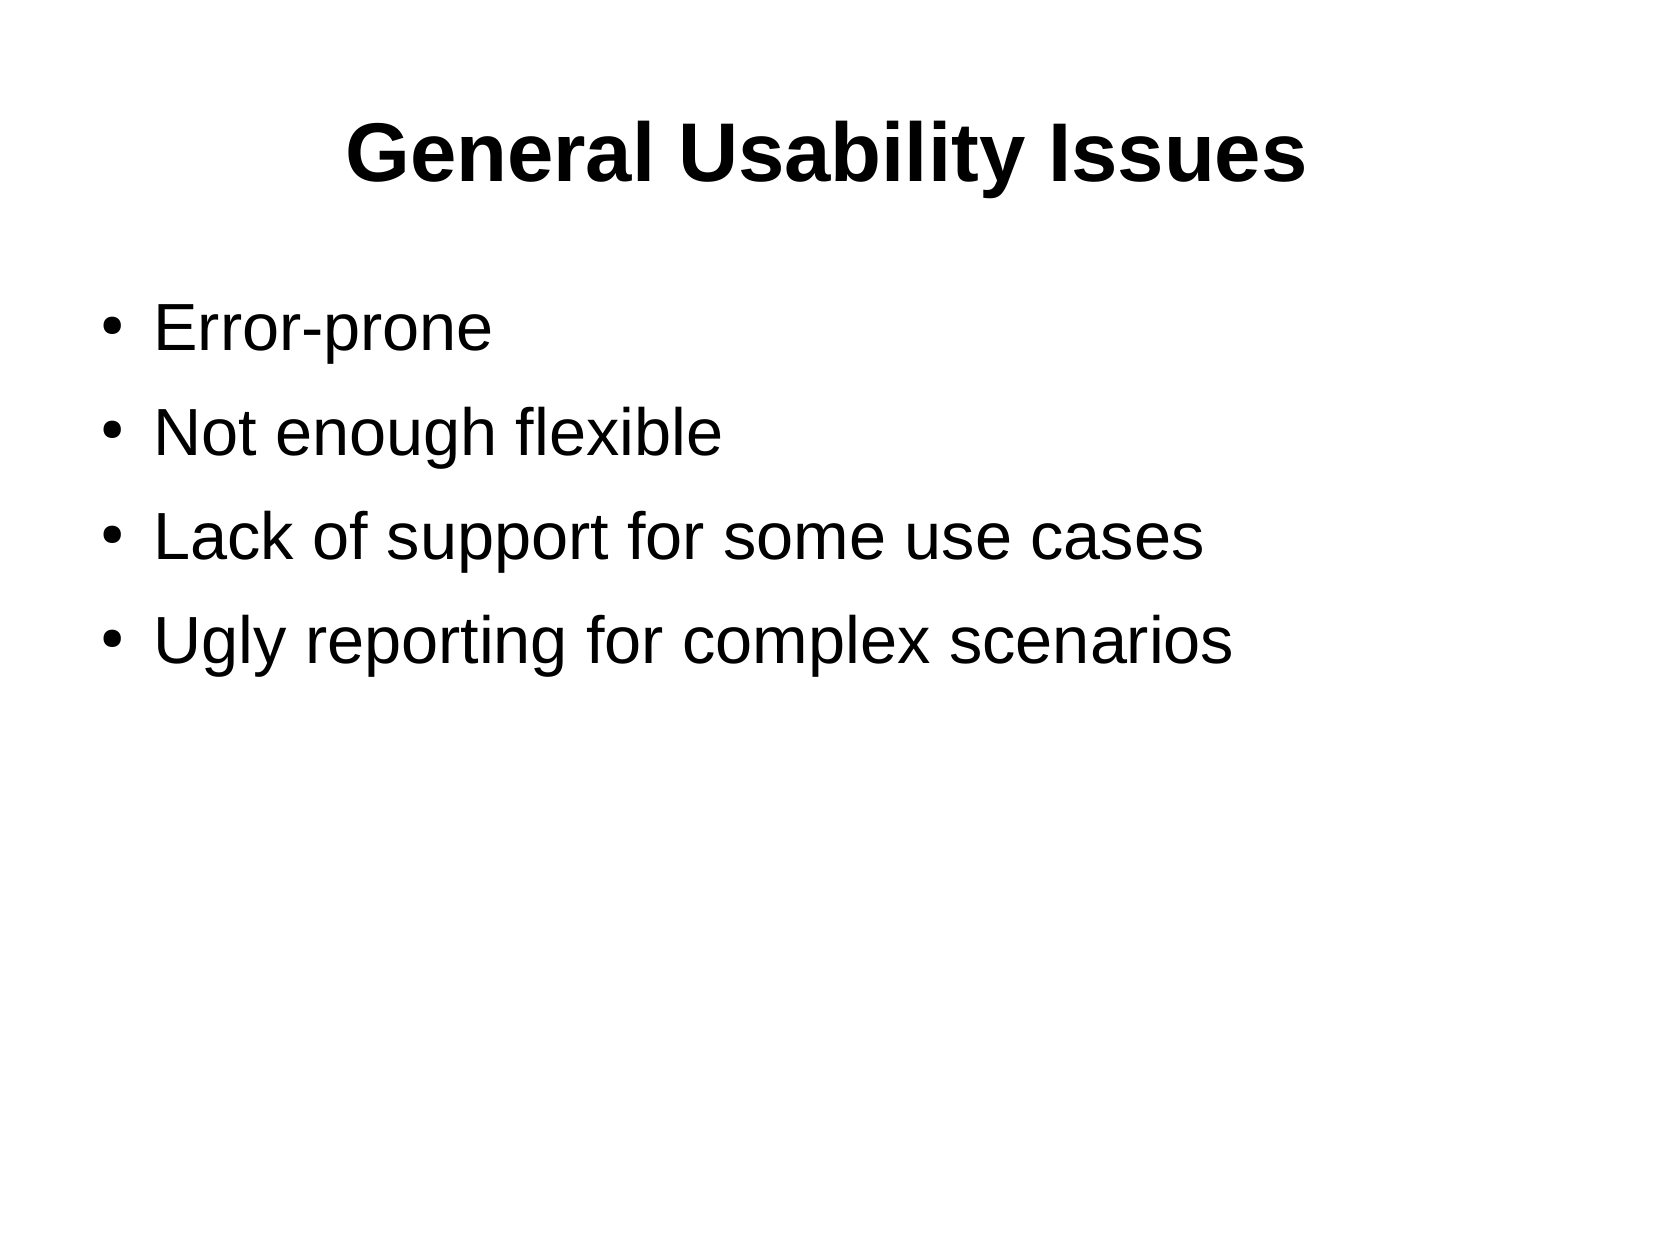

# General Usability Issues
Error-prone
Not enough flexible
Lack of support for some use cases
Ugly reporting for complex scenarios